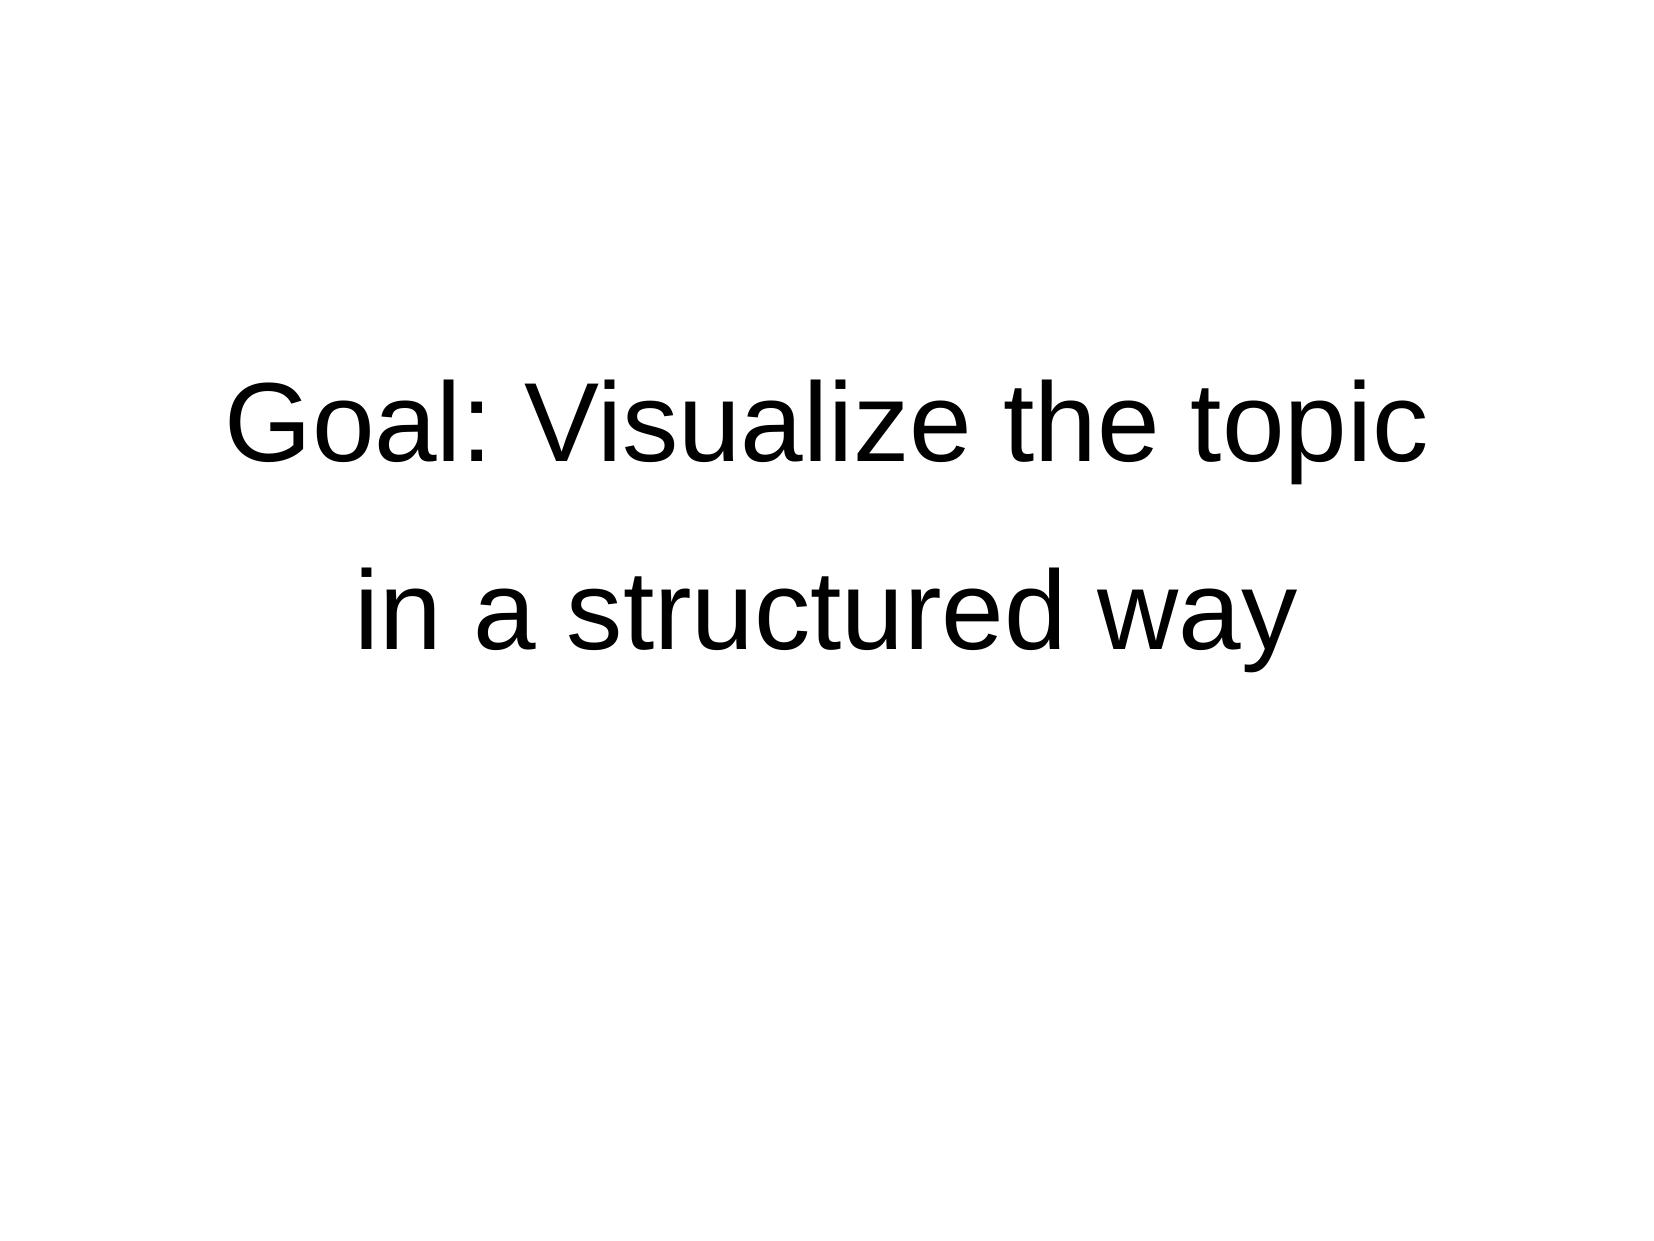

# Goal: Visualize the topic in a structured way